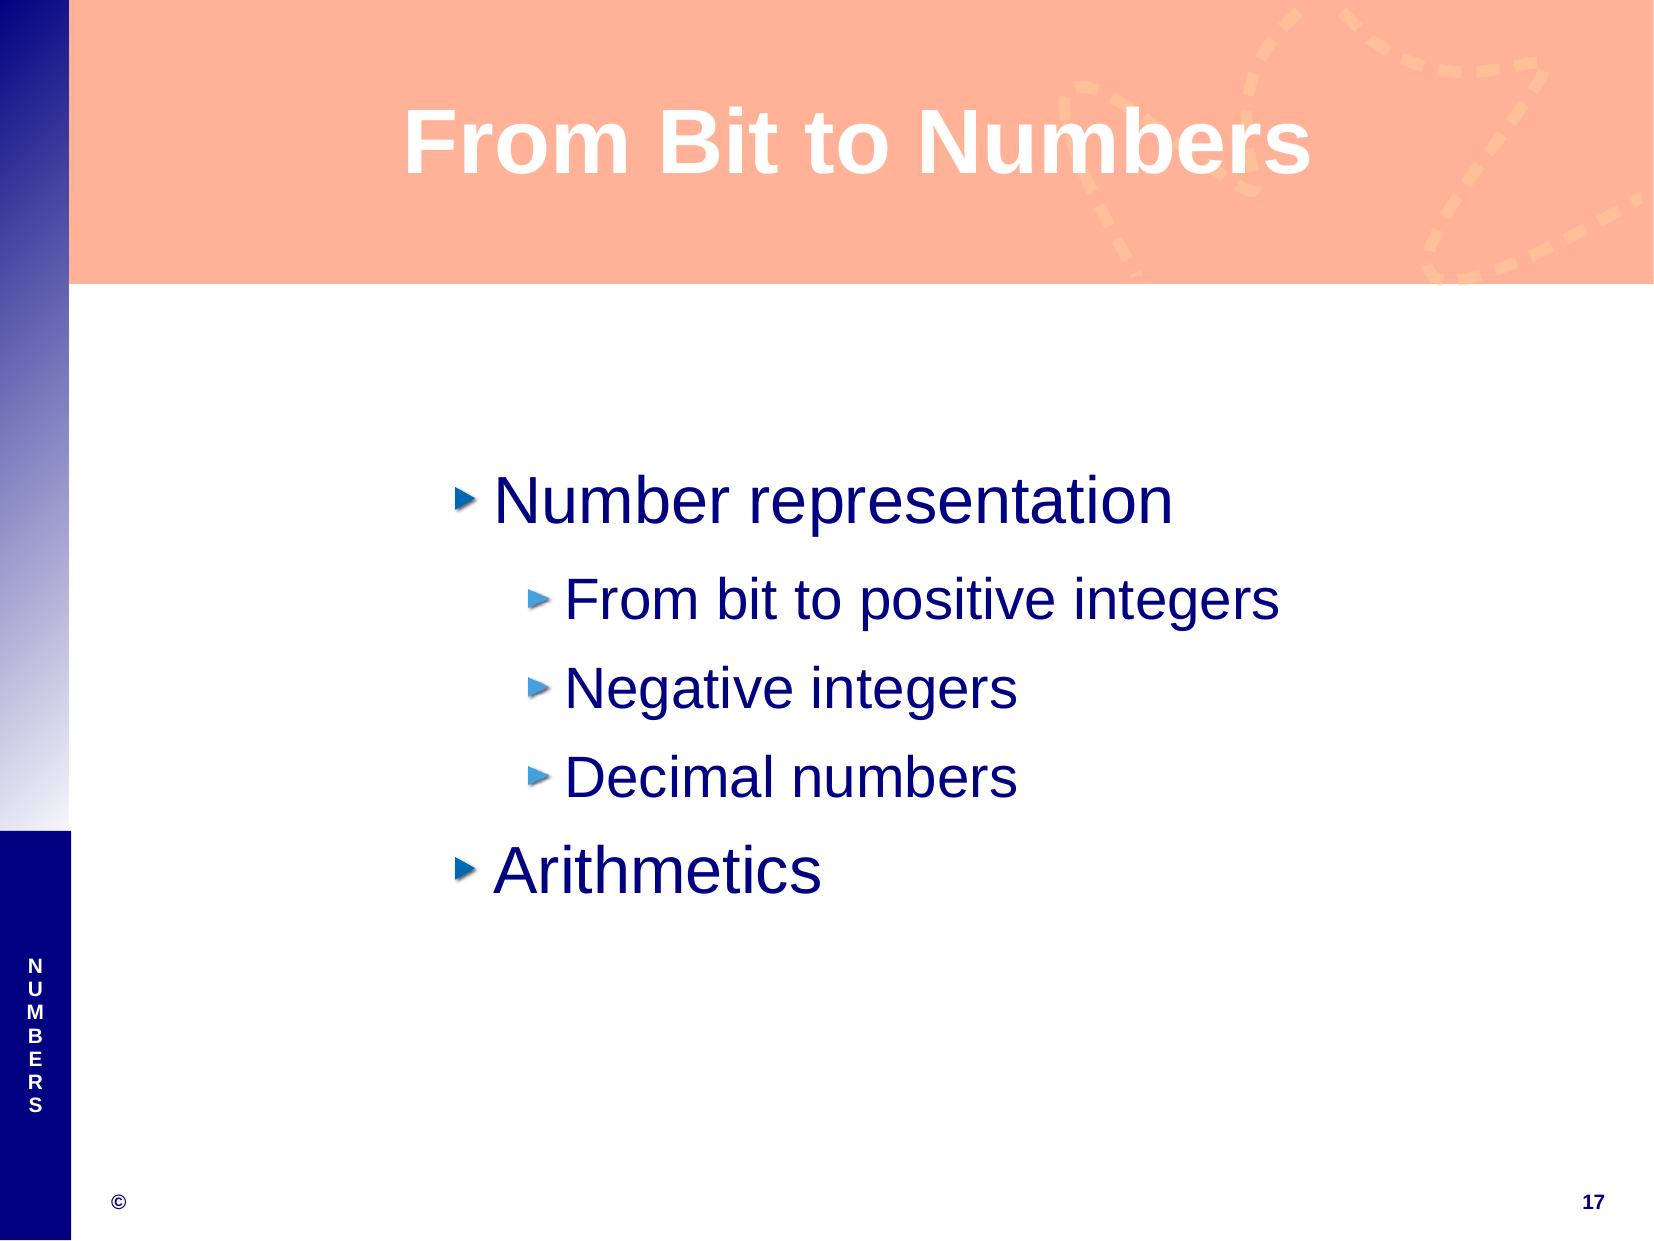

# From Bit to Numbers
Number representation
From bit to positive integers
Negative integers
Decimal numbers
Arithmetics
N
U
M
B
E
R
S